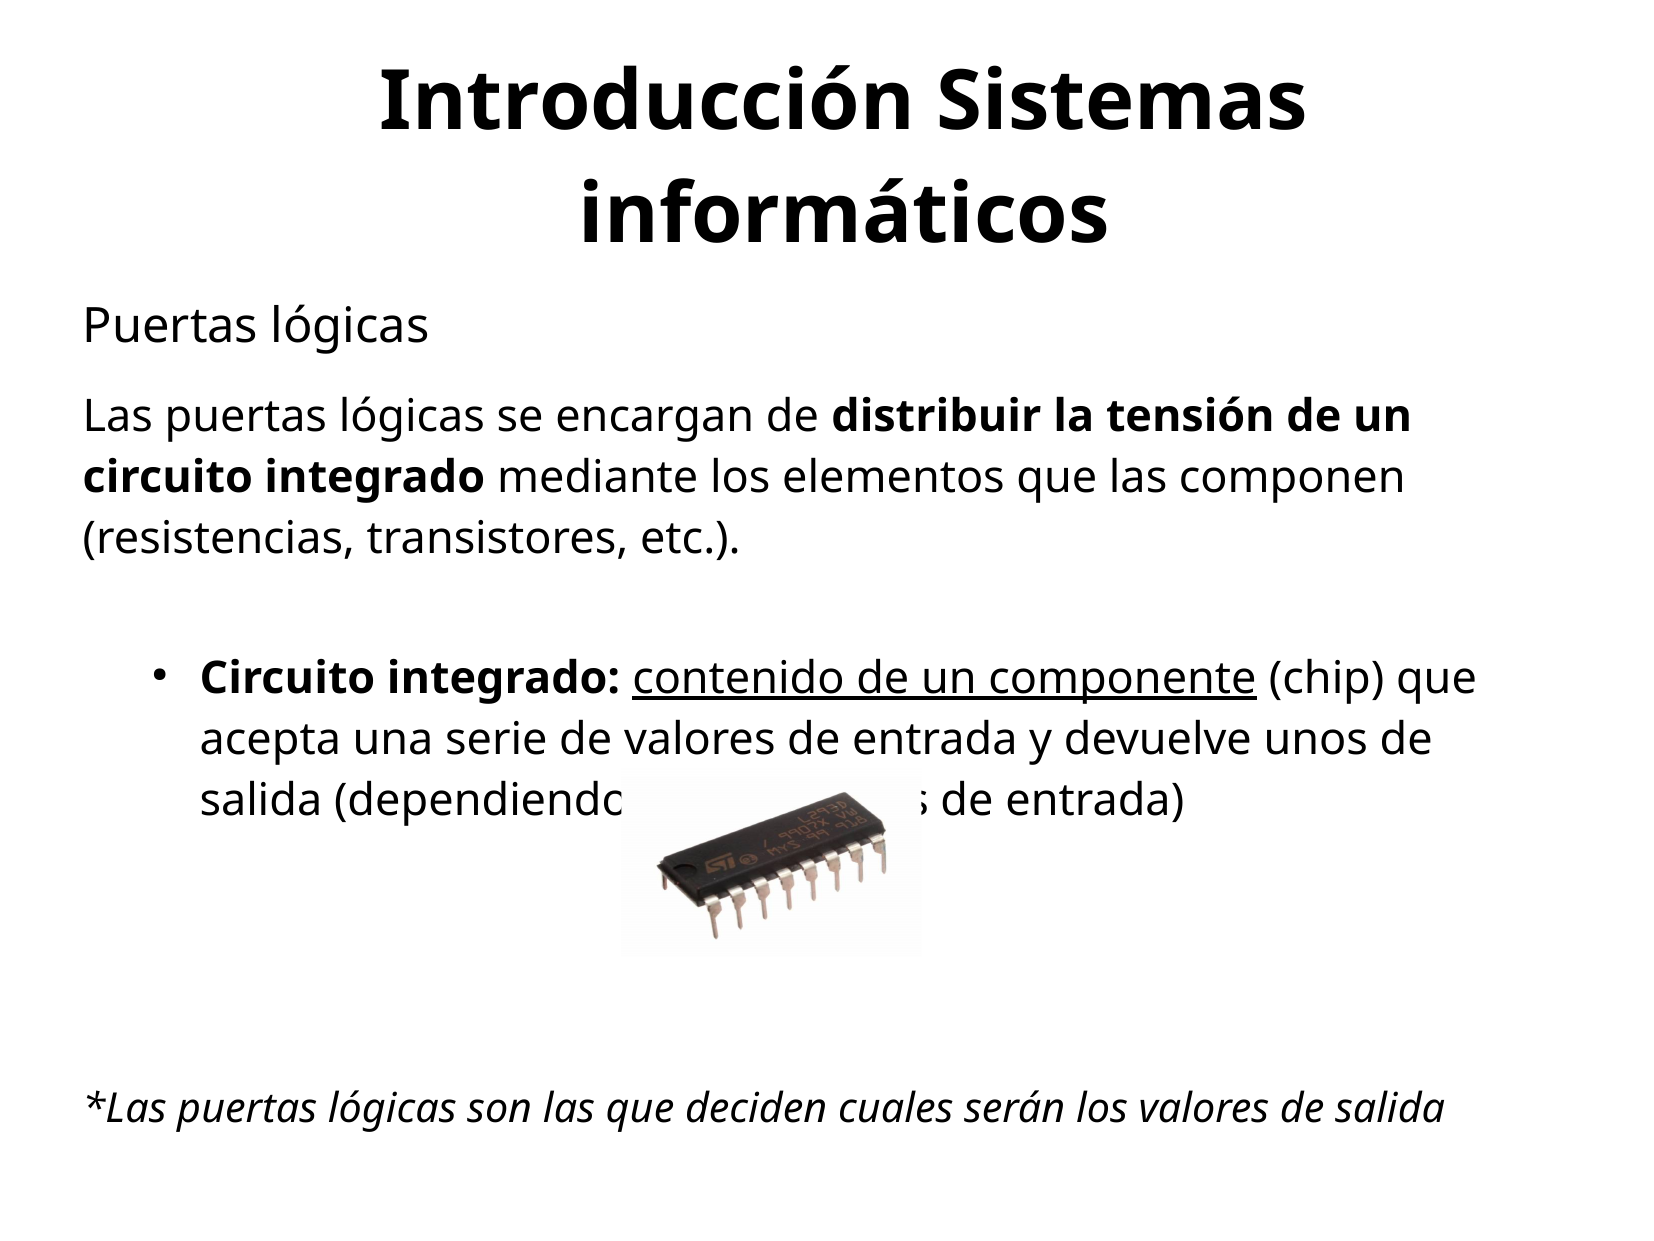

Introducción Sistemas informáticos
# Puertas lógicas
Las puertas lógicas se encargan de distribuir la tensión de un circuito integrado mediante los elementos que las componen (resistencias, transistores, etc.).
Circuito integrado: contenido de un componente (chip) que acepta una serie de valores de entrada y devuelve unos de salida (dependiendo de los valores de entrada)
*Las puertas lógicas son las que deciden cuales serán los valores de salida